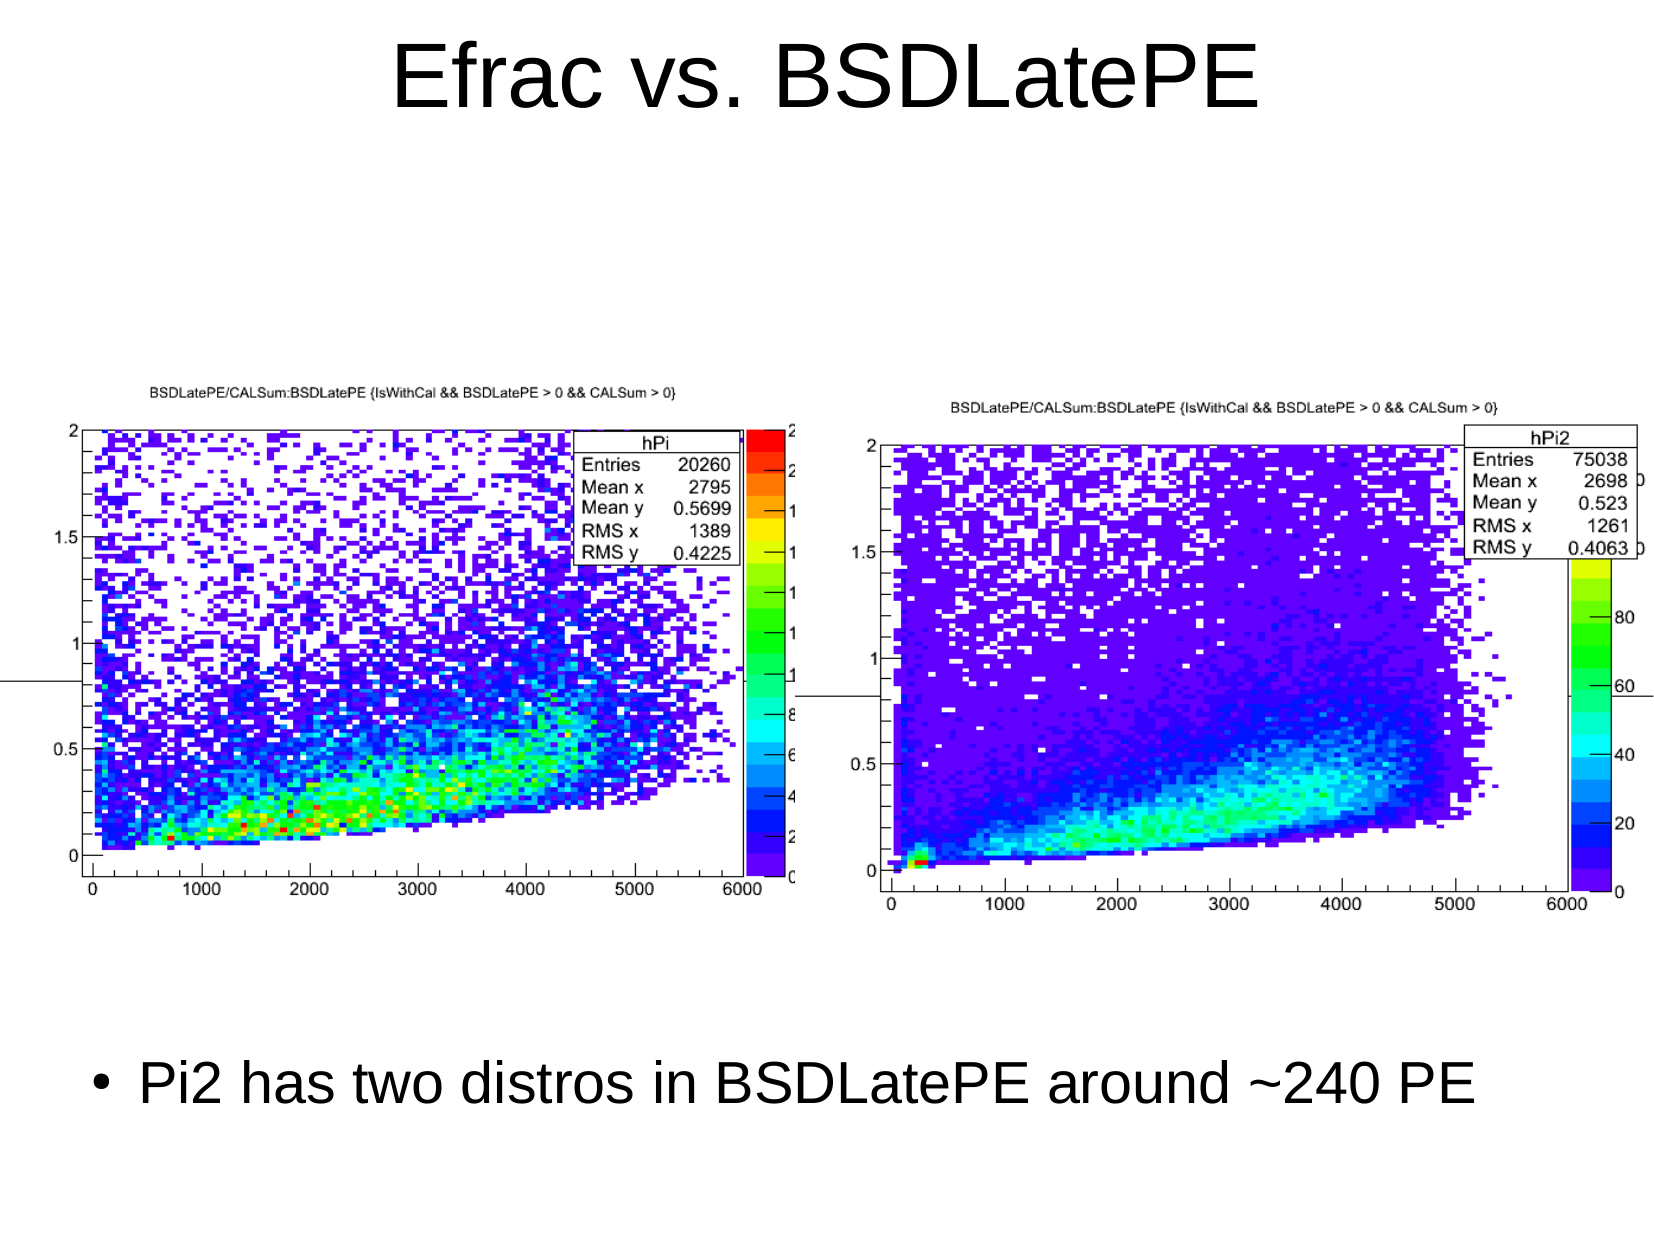

# Efrac vs. BSDLatePE
Pi2 has two distros in BSDLatePE around ~240 PE